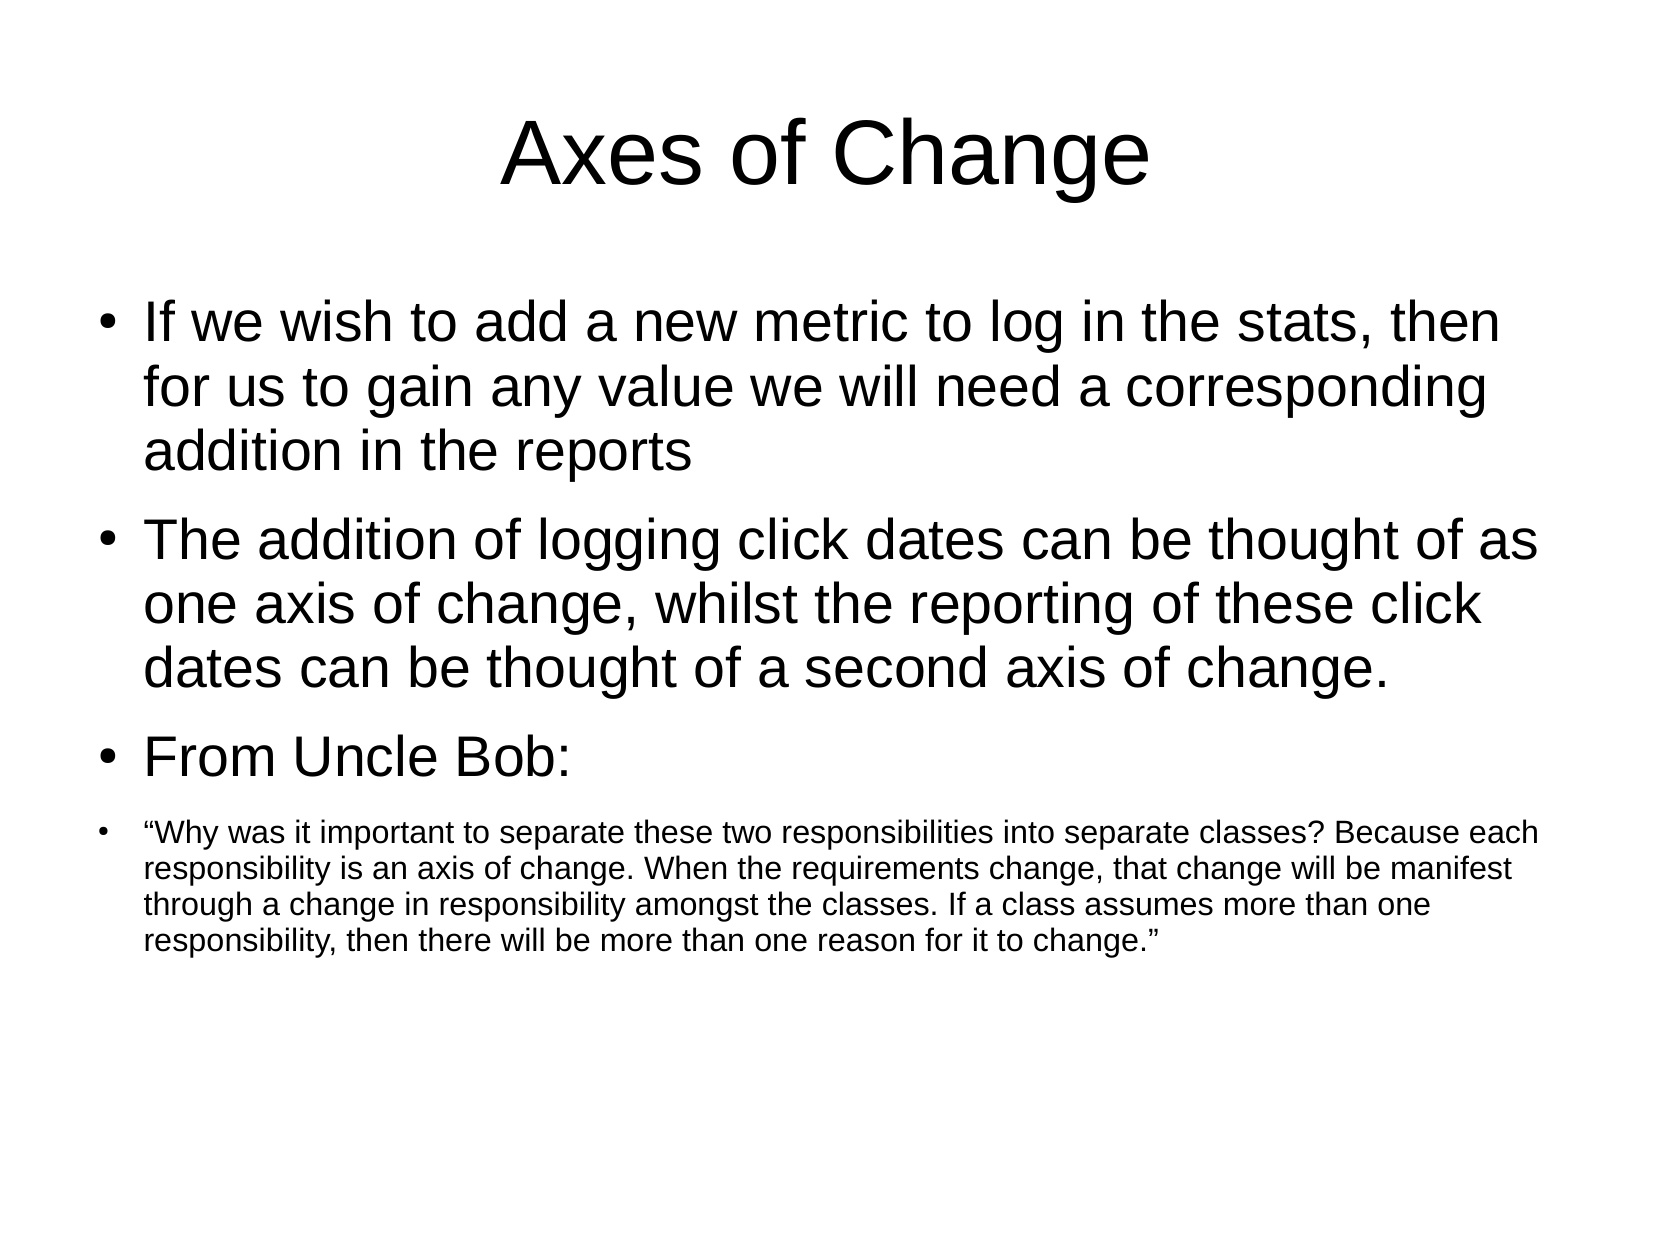

# Axes of Change
If we wish to add a new metric to log in the stats, then for us to gain any value we will need a corresponding addition in the reports
The addition of logging click dates can be thought of as one axis of change, whilst the reporting of these click dates can be thought of a second axis of change.
From Uncle Bob:
“Why was it important to separate these two responsibilities into separate classes? Because each responsibility is an axis of change. When the requirements change, that change will be manifest through a change in responsibility amongst the classes. If a class assumes more than one responsibility, then there will be more than one reason for it to change.”